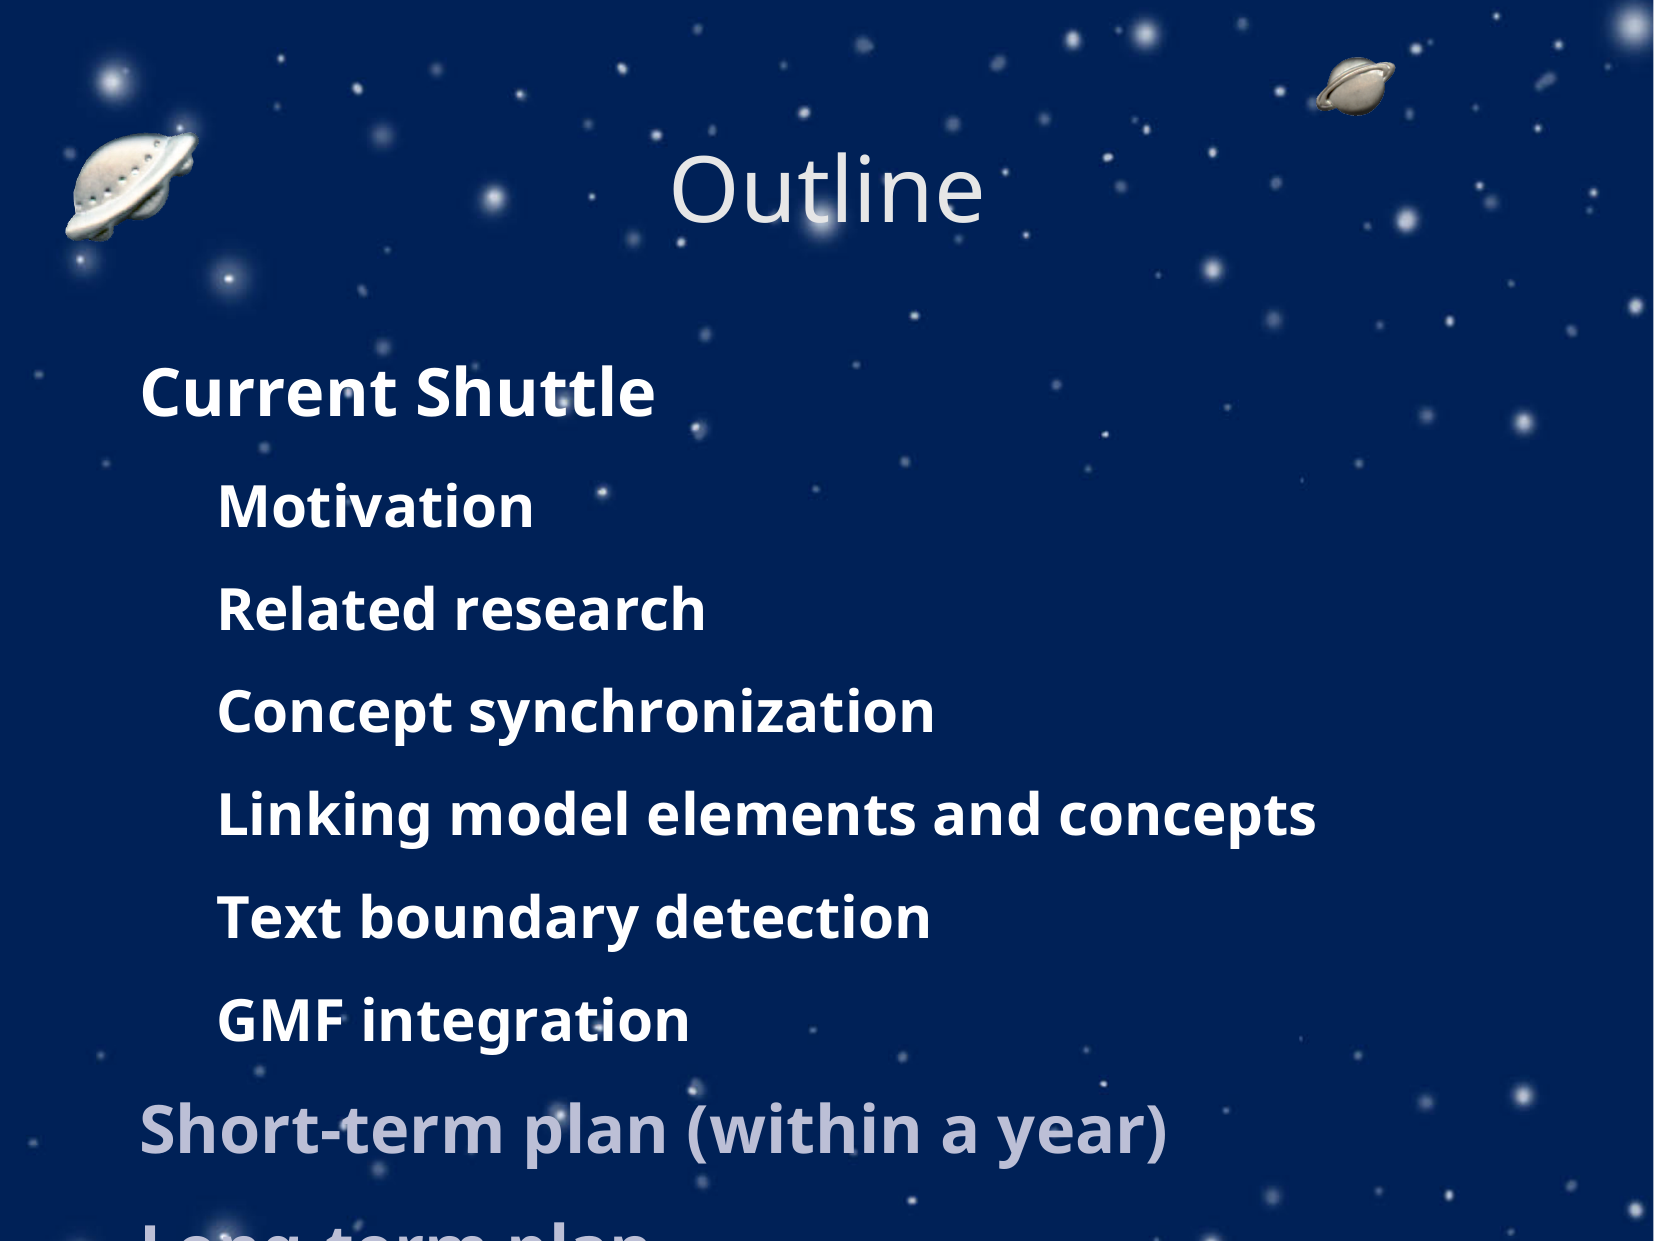

# Outline
Current Shuttle
Motivation
Related research
Concept synchronization
Linking model elements and concepts
Text boundary detection
GMF integration
Short-term plan (within a year)
Long-term plan